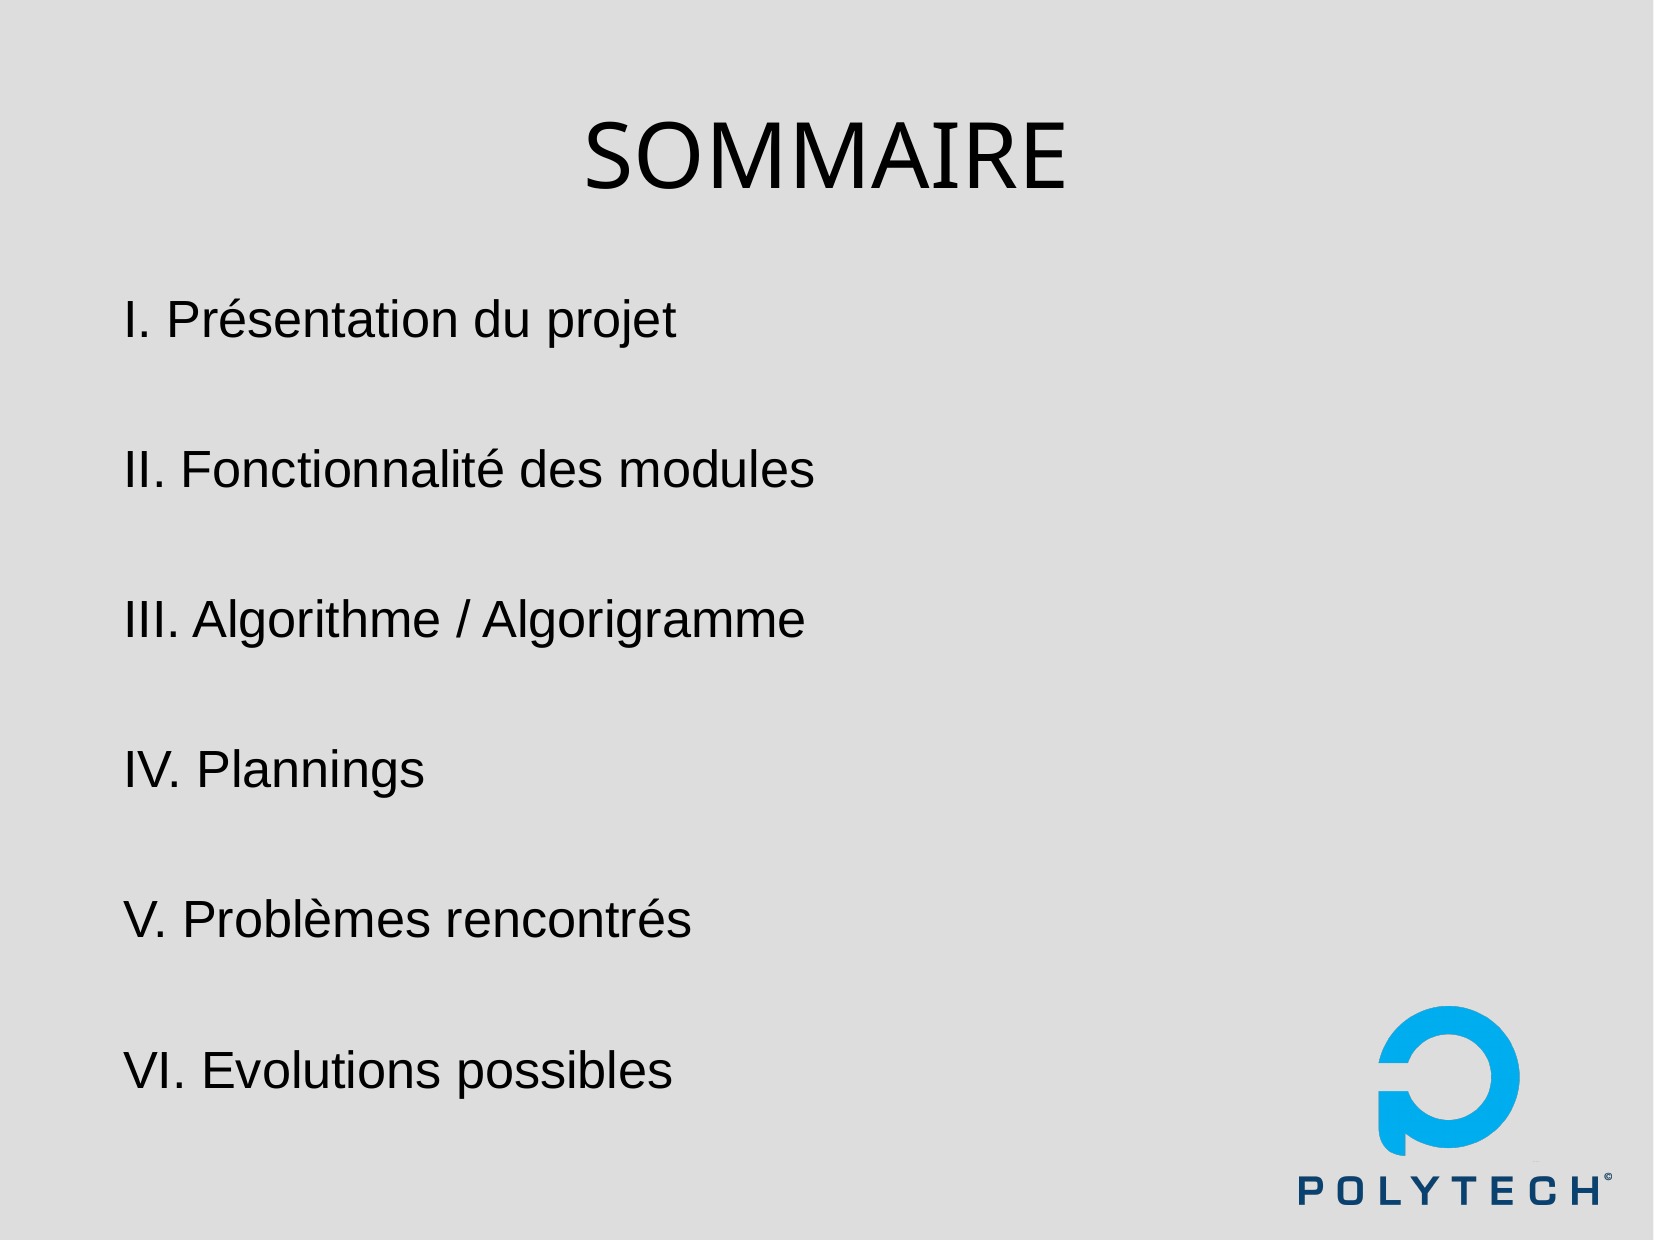

# SOMMAIRE
I. Présentation du projet
II. Fonctionnalité des modules
III. Algorithme / Algorigramme
IV. Plannings
V. Problèmes rencontrés
VI. Evolutions possibles